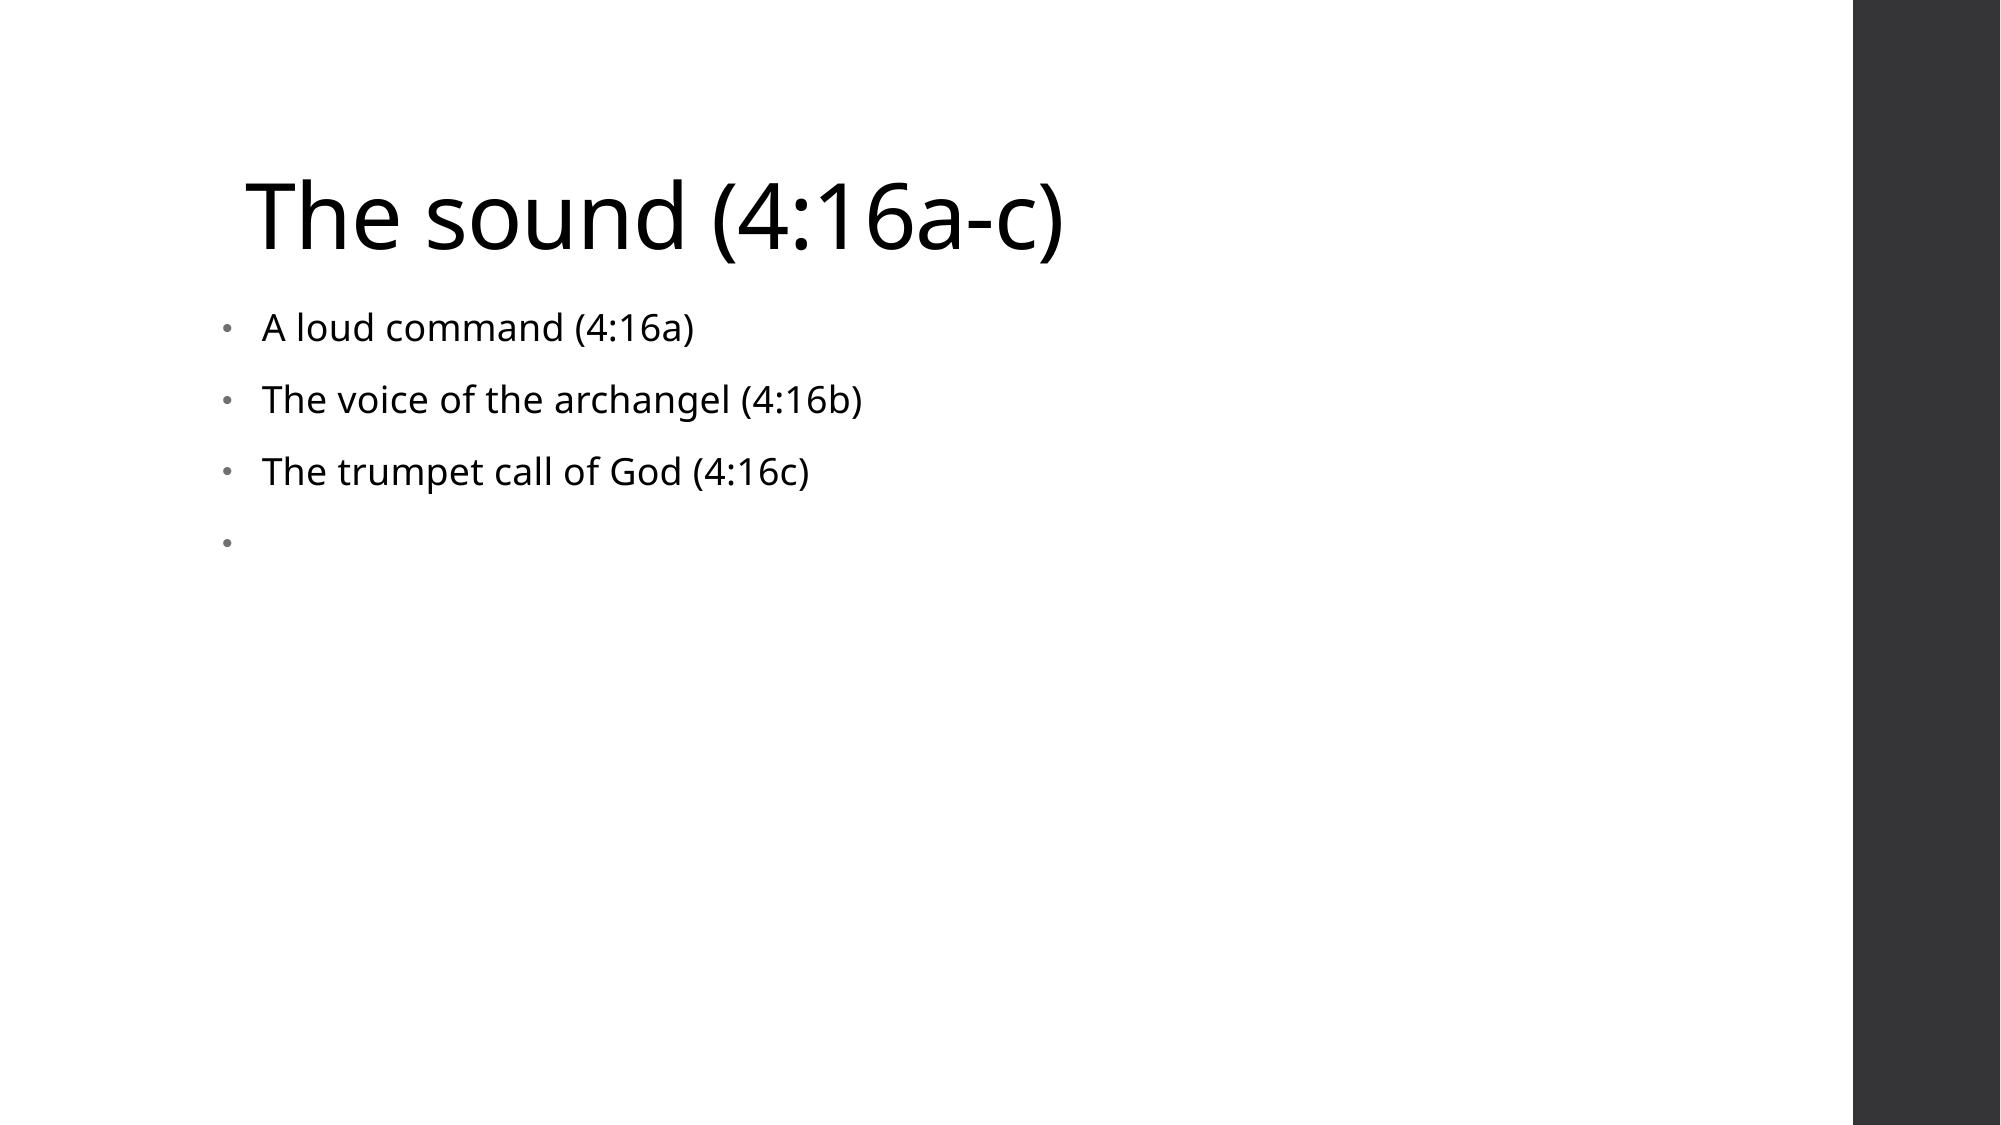

# The sound (4:16a-c)
 A loud command (4:16a)
 The voice of the archangel (4:16b)
 The trumpet call of God (4:16c)